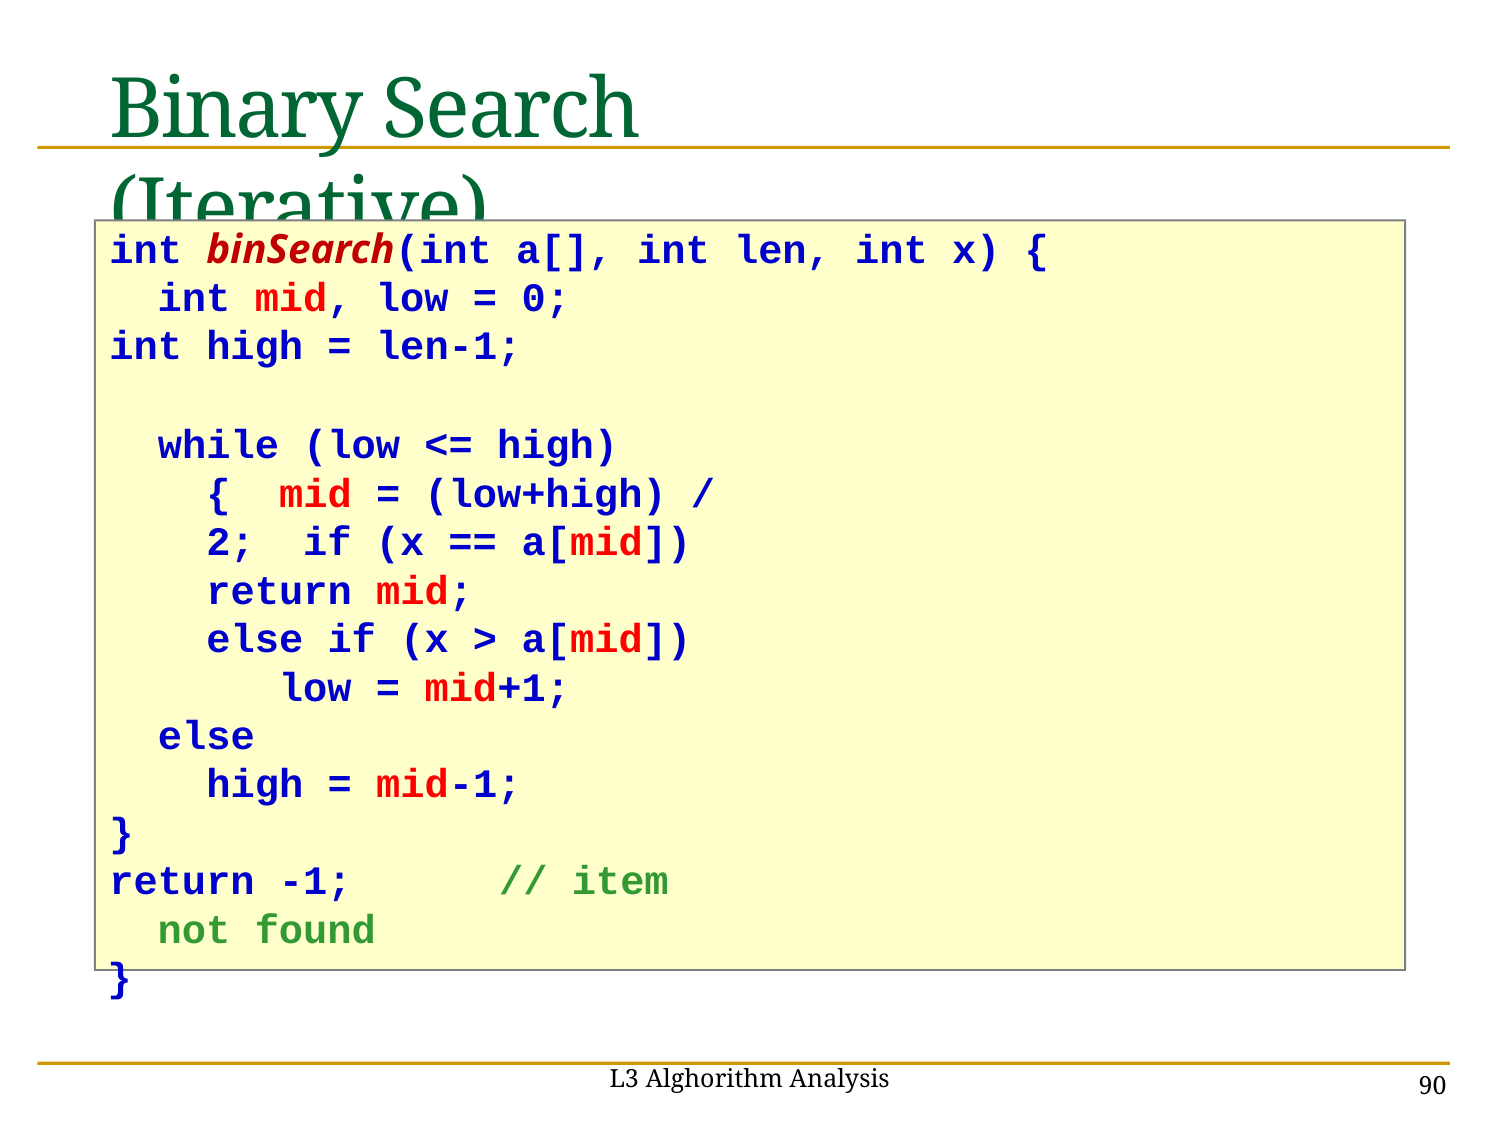

# Binary Search (Iterative)
int binSearch(int a[], int len, int x) { int mid, low = 0;
int high = len-1;
while (low <= high) { mid = (low+high) / 2; if (x == a[mid])
return mid;
else if (x > a[mid]) low = mid+1;
else
high = mid-1;
}
return -1;	// item not found
}
L3 Alghorithm Analysis